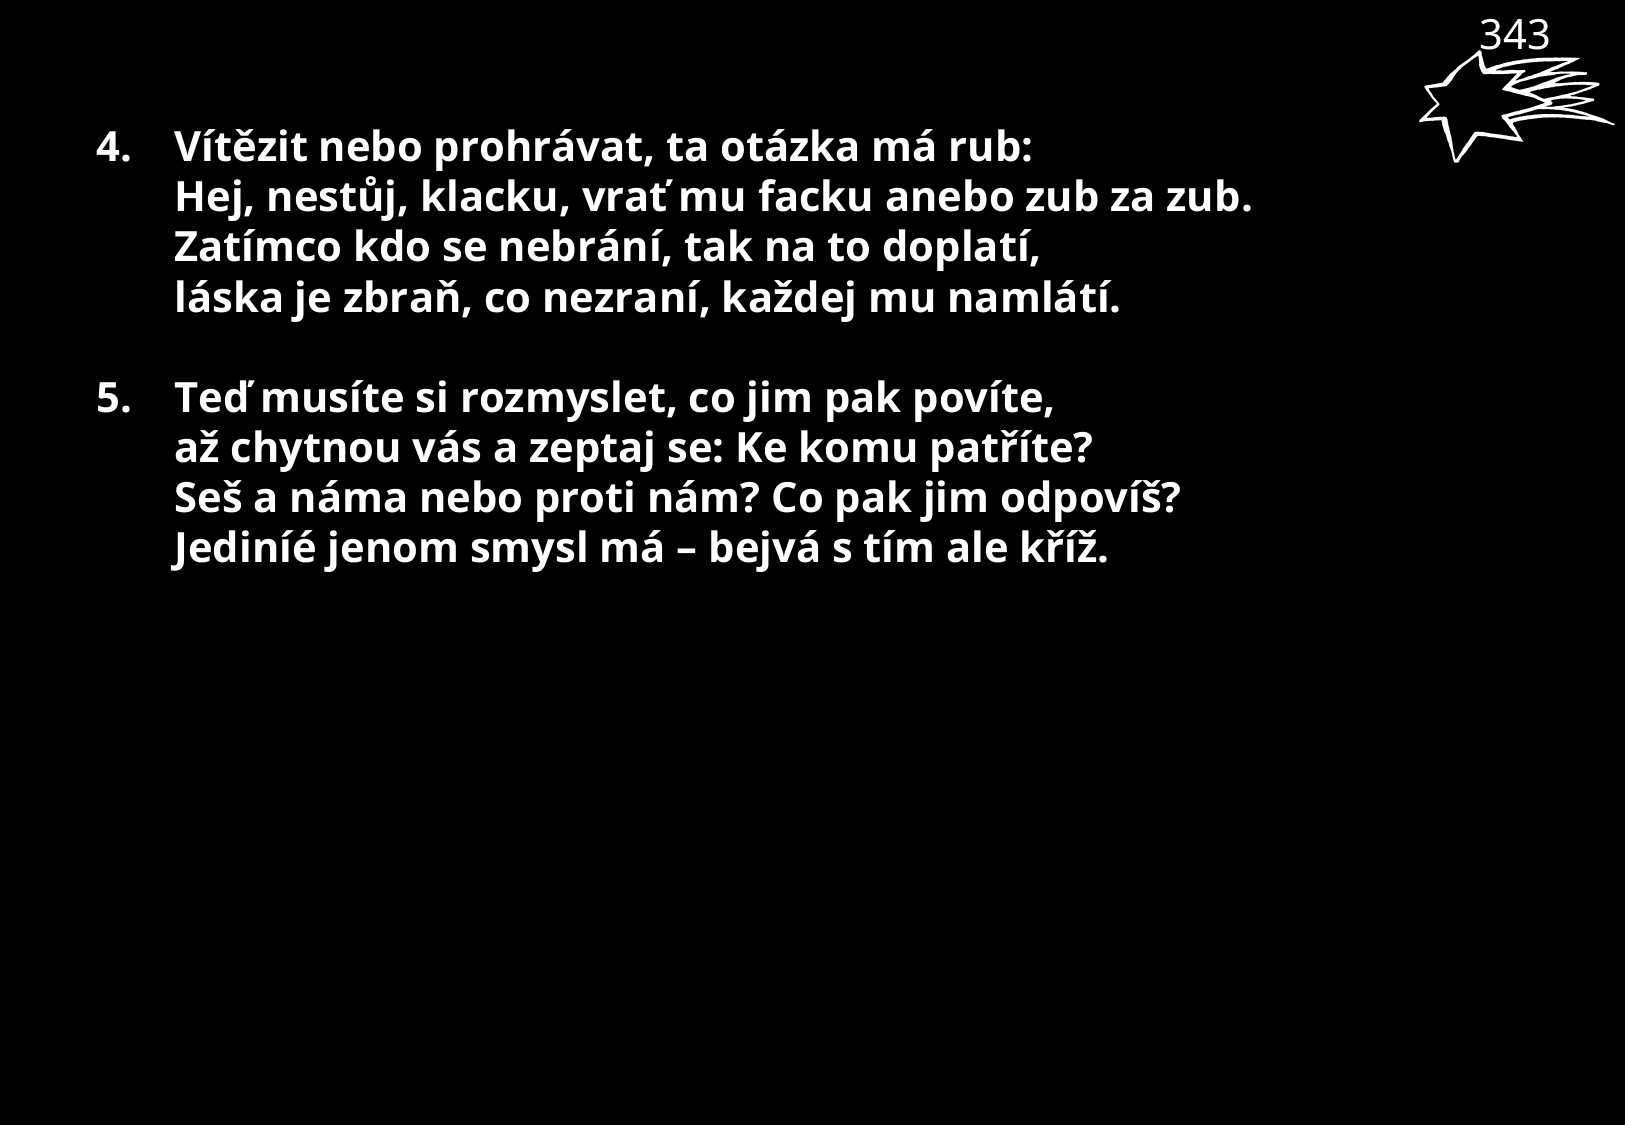

343
# 4. 	Vítězit nebo prohrávat, ta otázka má rub: Hej, nestůj, klacku, vrať mu facku anebo zub za zub. Zatímco kdo se nebrání, tak na to doplatí, láska je zbraň, co nezraní, každej mu namlátí.
5. 	Teď musíte si rozmyslet, co jim pak povíte,
až chytnou vás a zeptaj se: Ke komu patříte?
Seš a náma nebo proti nám? Co pak jim odpovíš?
Jediníé jenom smysl má – bejvá s tím ale kříž.